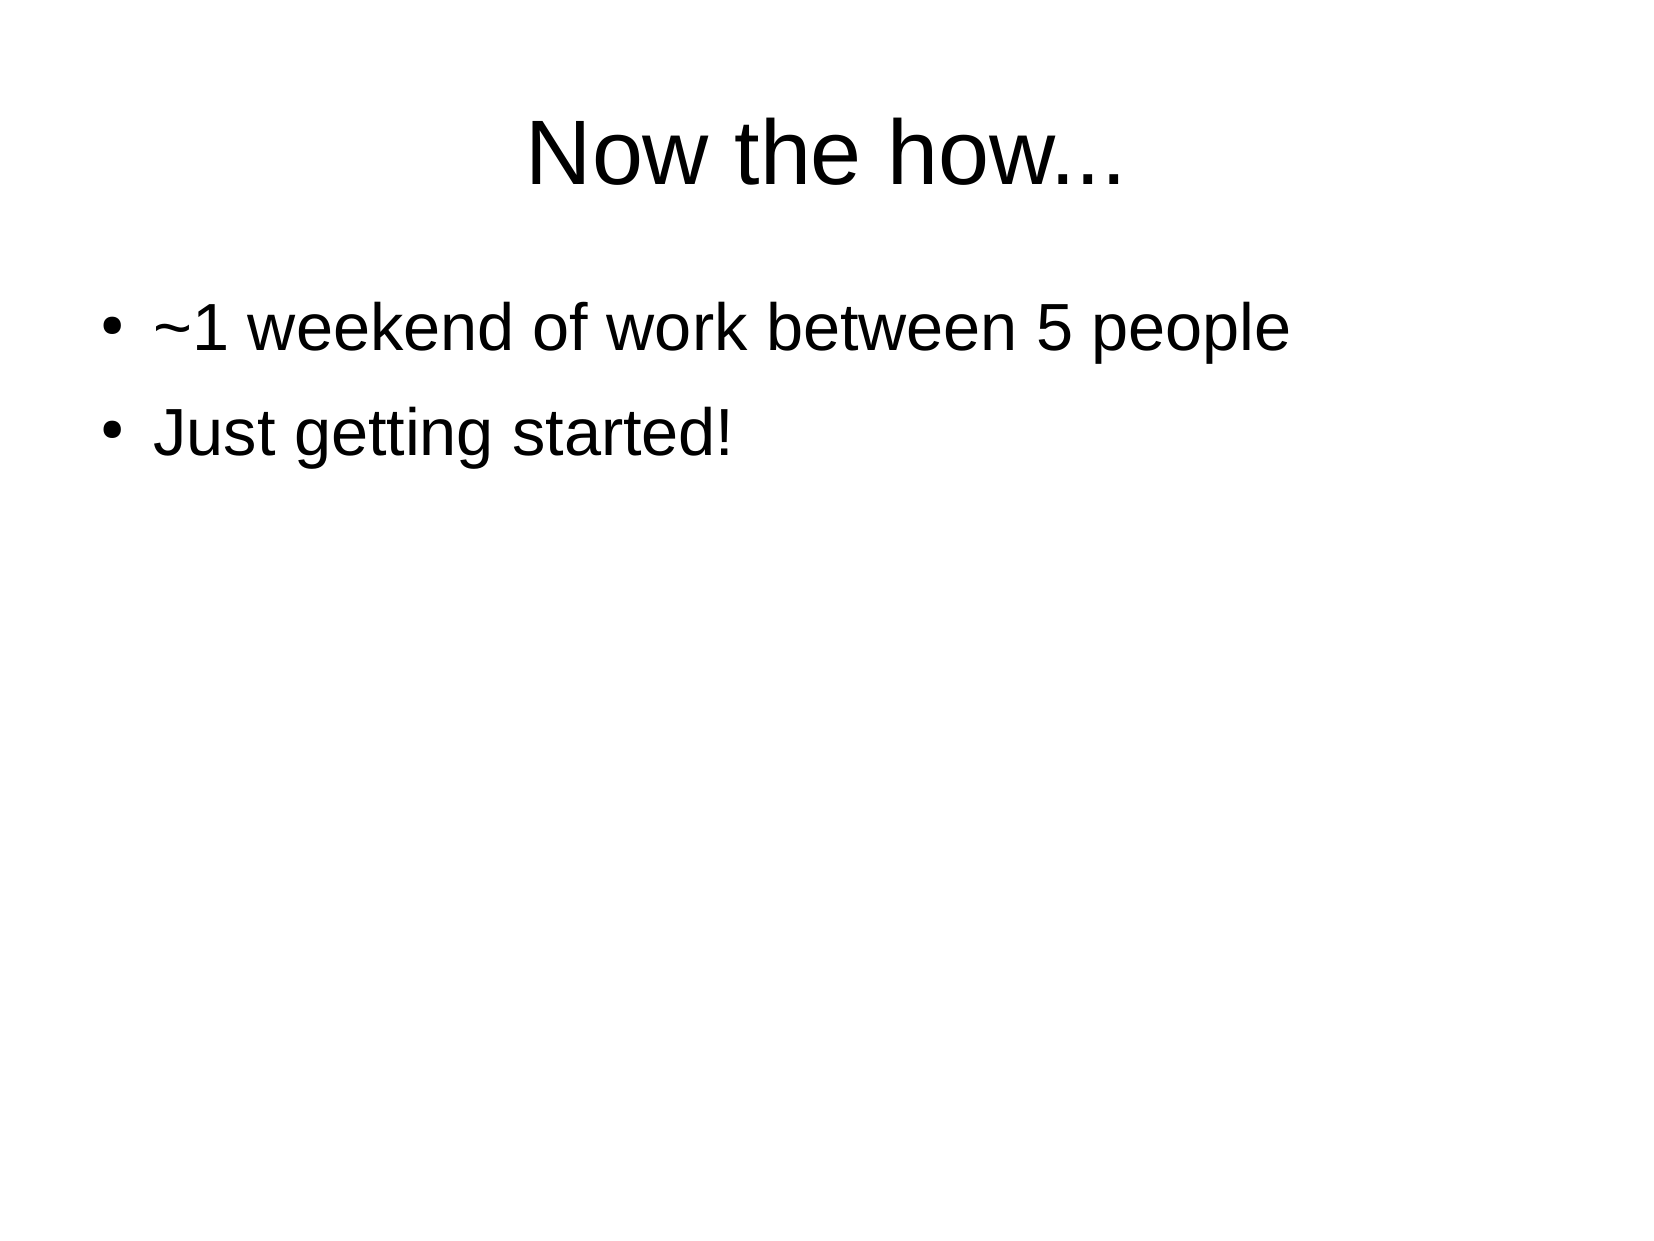

# Now the how...
~1 weekend of work between 5 people
Just getting started!